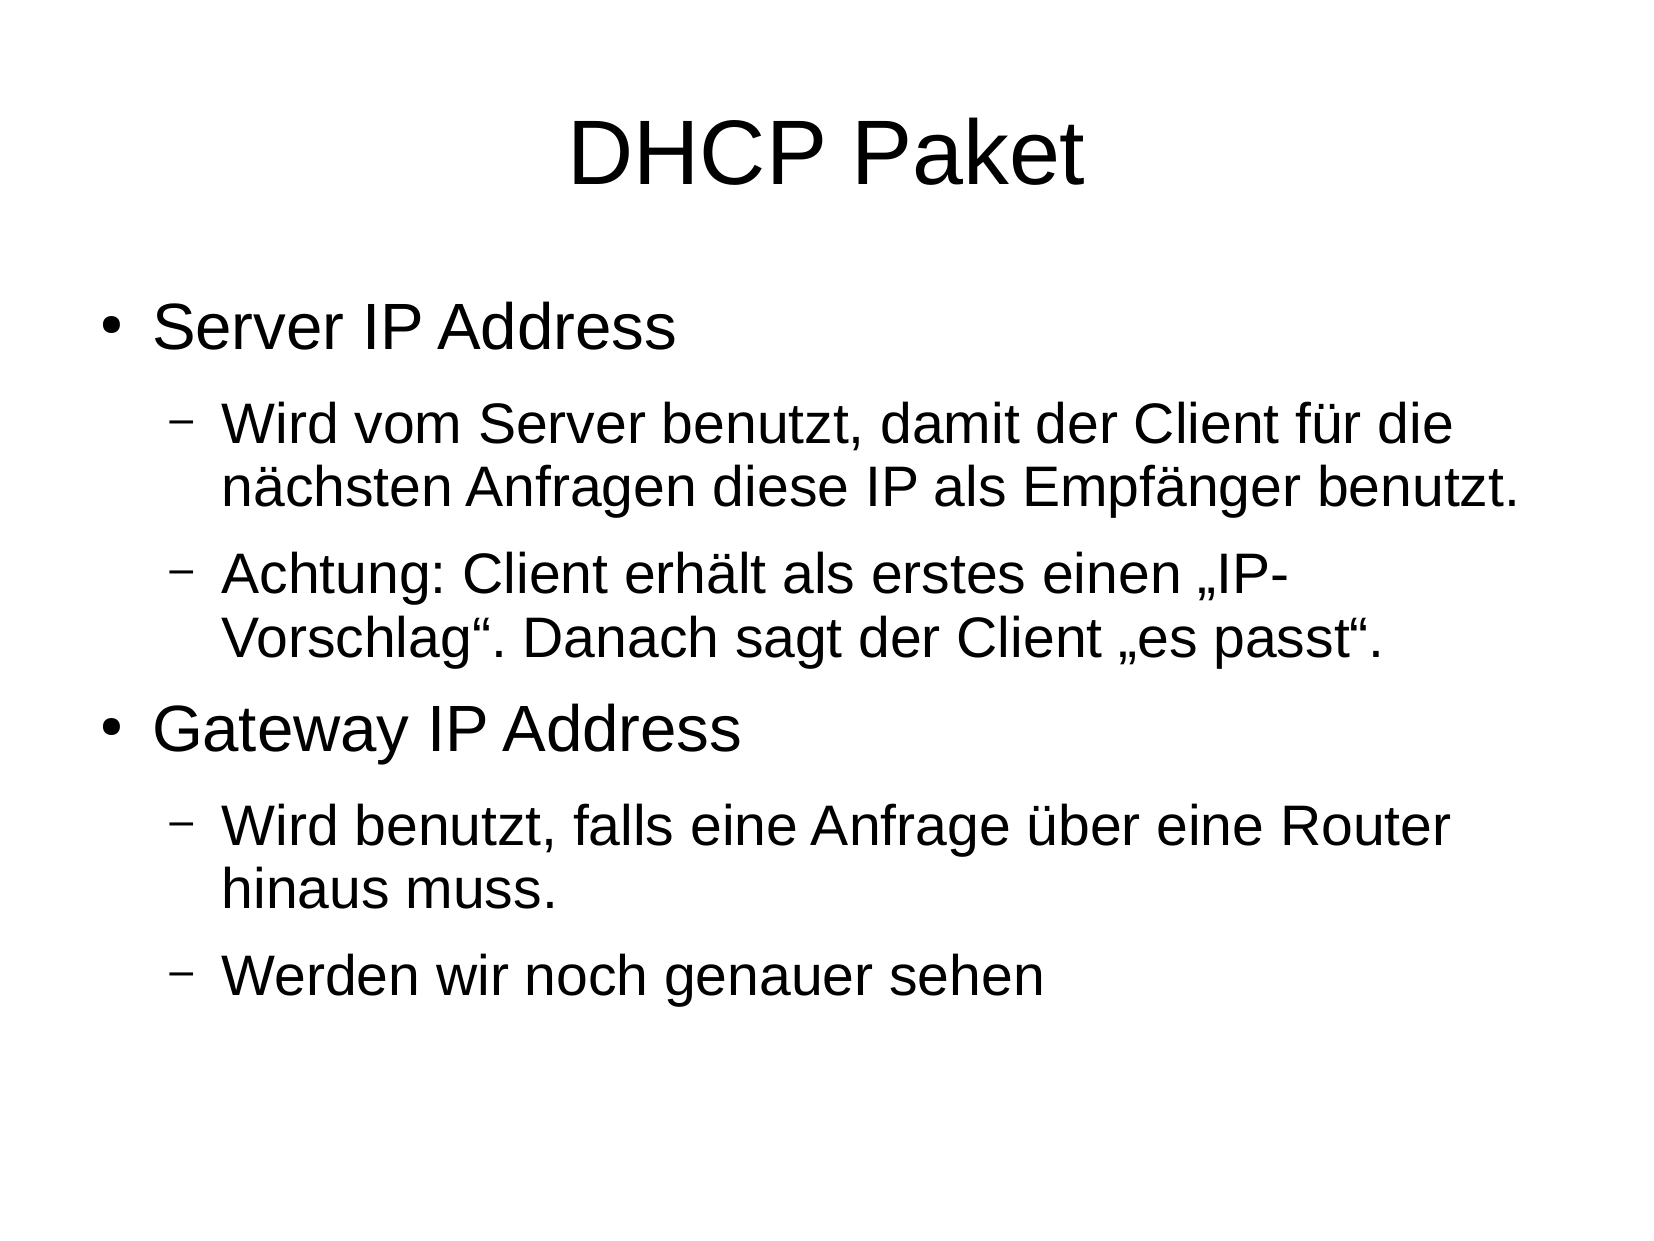

# DHCP Paket
Server IP Address
Wird vom Server benutzt, damit der Client für die nächsten Anfragen diese IP als Empfänger benutzt.
Achtung: Client erhält als erstes einen „IP- Vorschlag“. Danach sagt der Client „es passt“.
Gateway IP Address
Wird benutzt, falls eine Anfrage über eine Router hinaus muss.
Werden wir noch genauer sehen